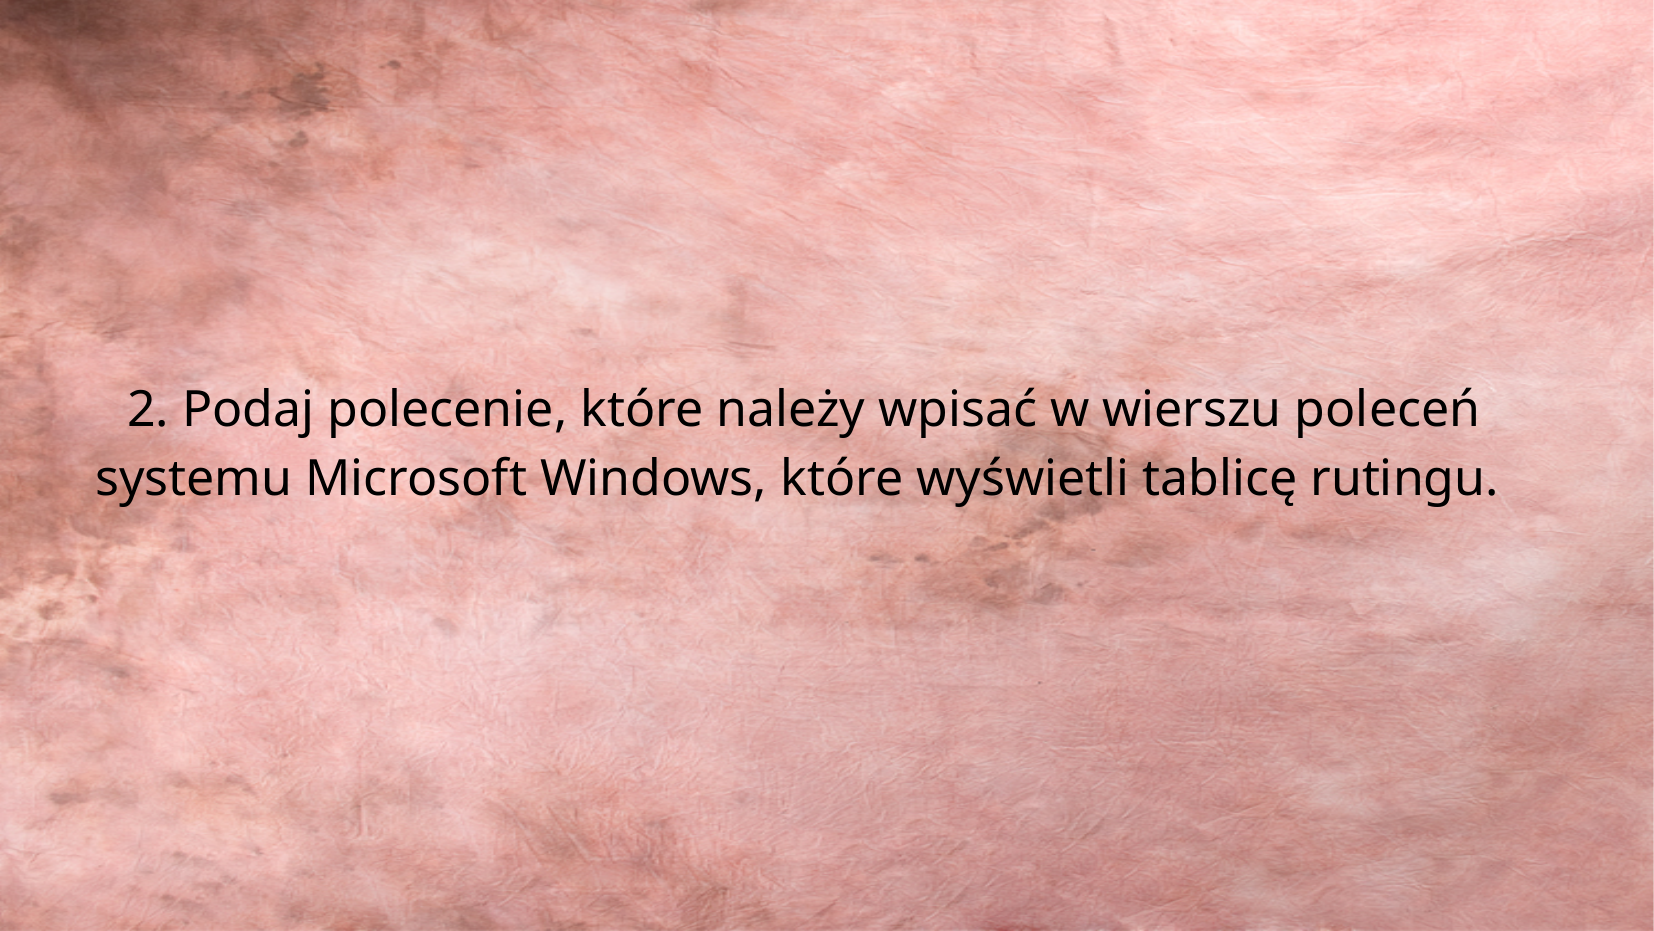

# 2. Podaj polecenie, które należy wpisać w wierszu poleceń systemu Microsoft Windows, które wyświetli tablicę rutingu.